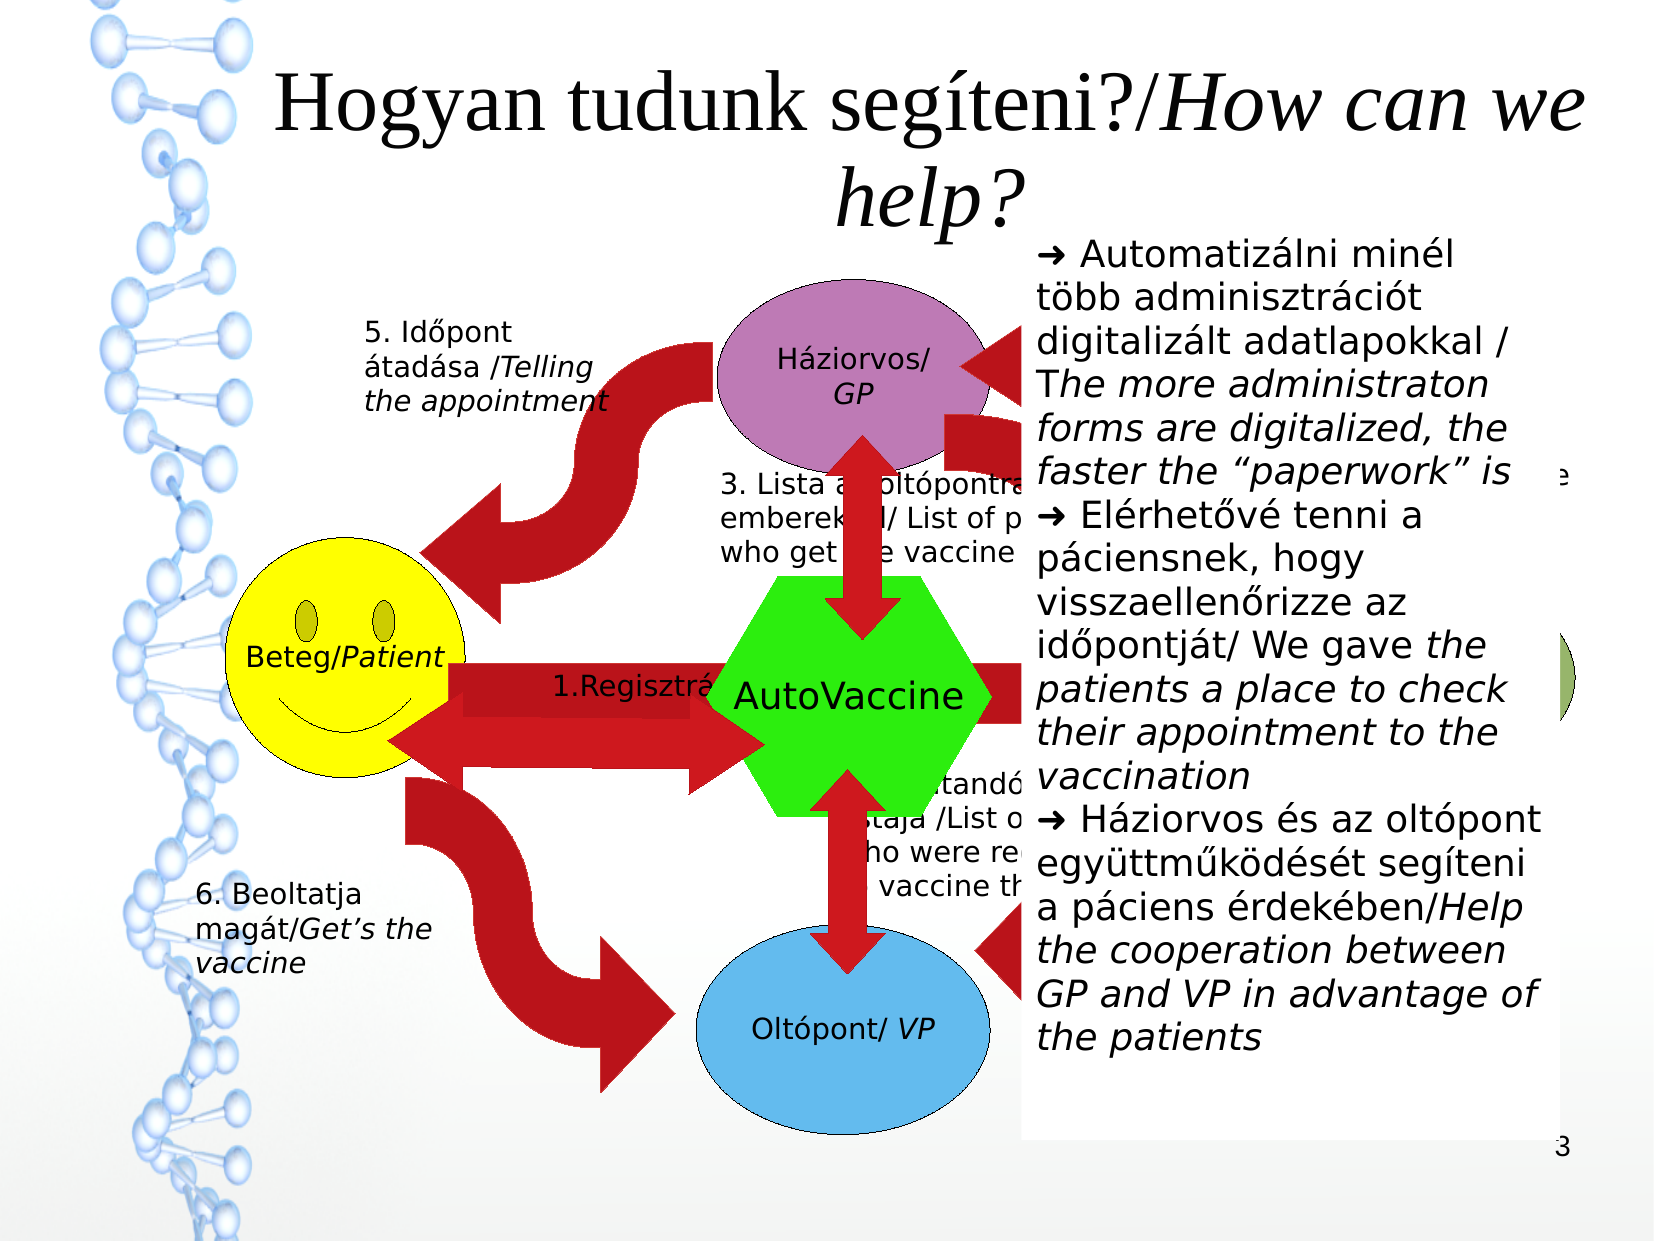

# Hogyan tudunk segíteni?/How can we help?
➜ Automatizálni minél több adminisztrációt digitalizált adatlapokkal / The more administraton forms are digitalized, the faster the “paperwork” is
➜ Elérhetővé tenni a páciensnek, hogy visszaellenőrizze az időpontját/ We gave the patients a place to check their appointment to the vaccination
➜ Háziorvos és az oltópont együttműködését segíteni a páciens érdekében/Help the cooperation between GP and VP in advantage of the patients
2. Beoltandók listája /
List of people who can
have the vaccine at that time
Háziorvos/
GP
5. Időpont átadása /Telling the appointment
4. Időpontok az oltópontról /Appointments to the patients to VP
3. Lista az oltópontra menő emberekről/ List of people who get the vaccine on VP’s
Beteg/Patient
AutoVaccine
Központi
Védelmi
Bizottság
1.Regisztráció/Registration
4. Beoltandó betegek listája /List of people who were registered to vaccine that day
6. Beoltatja magát/Get’s the vaccine
Oltópont/ VP
7.Kapacitás megadása,visszajelzés, hányan lettek beoltva aznap /Capacity, Daily statistics sent back
3